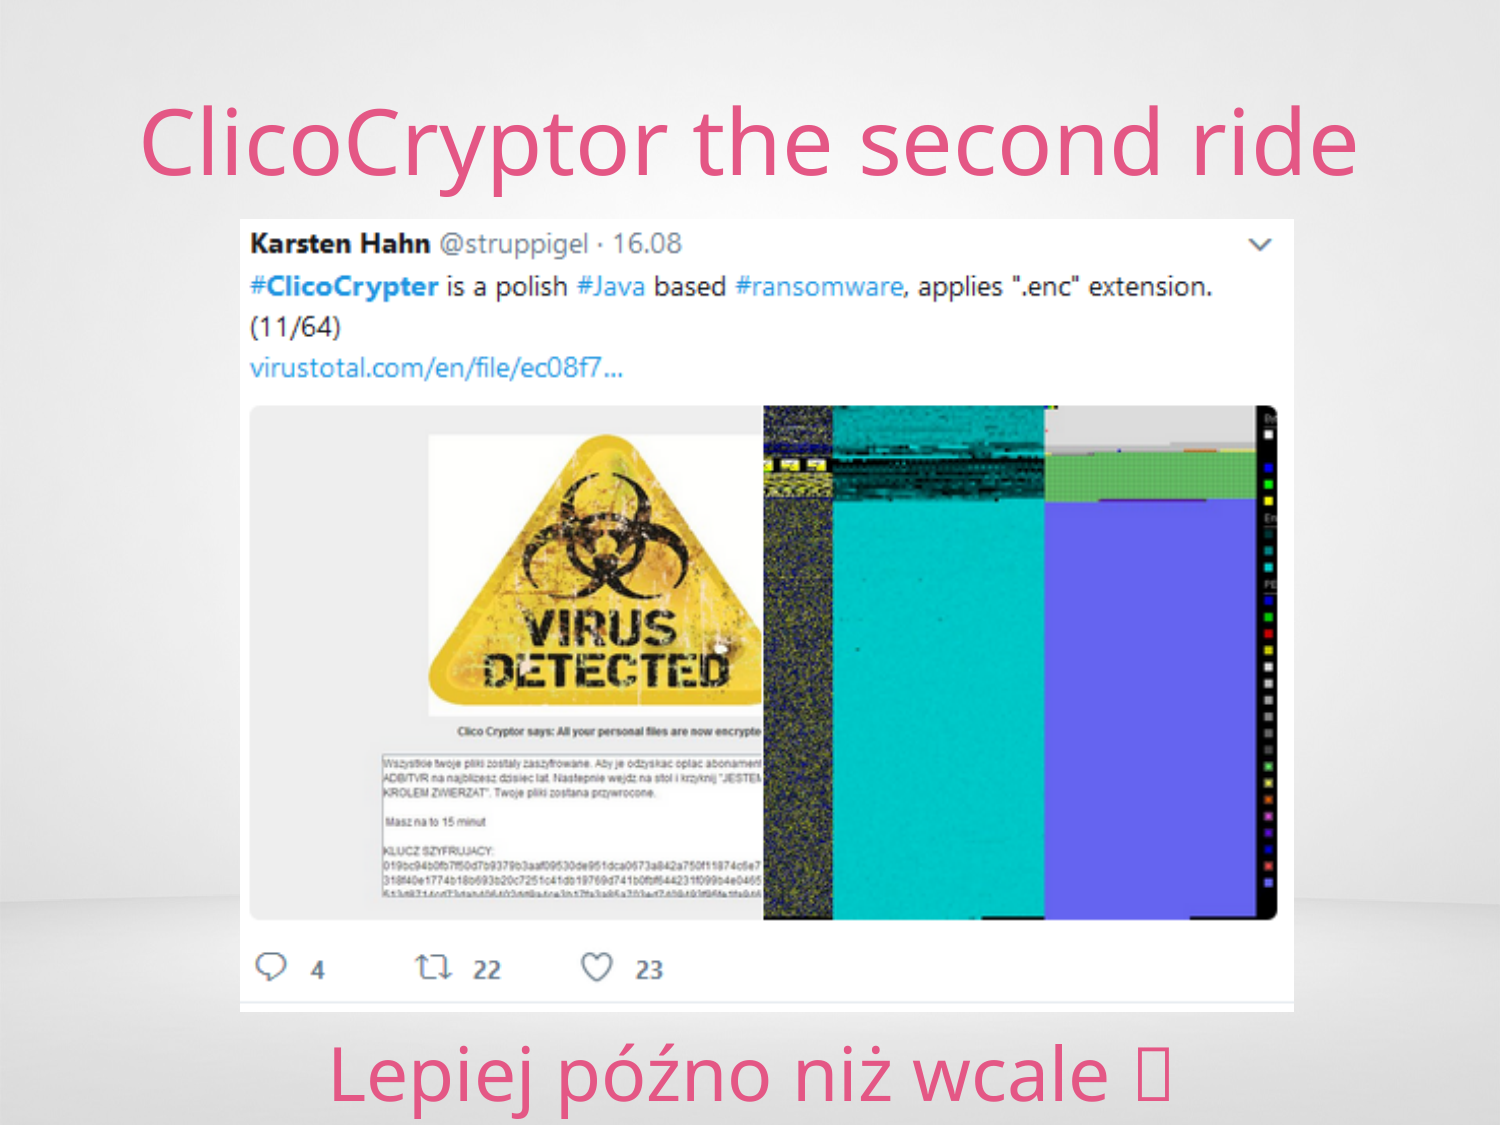

# ClicoCryptor the second ride
Lepiej późno niż wcale 